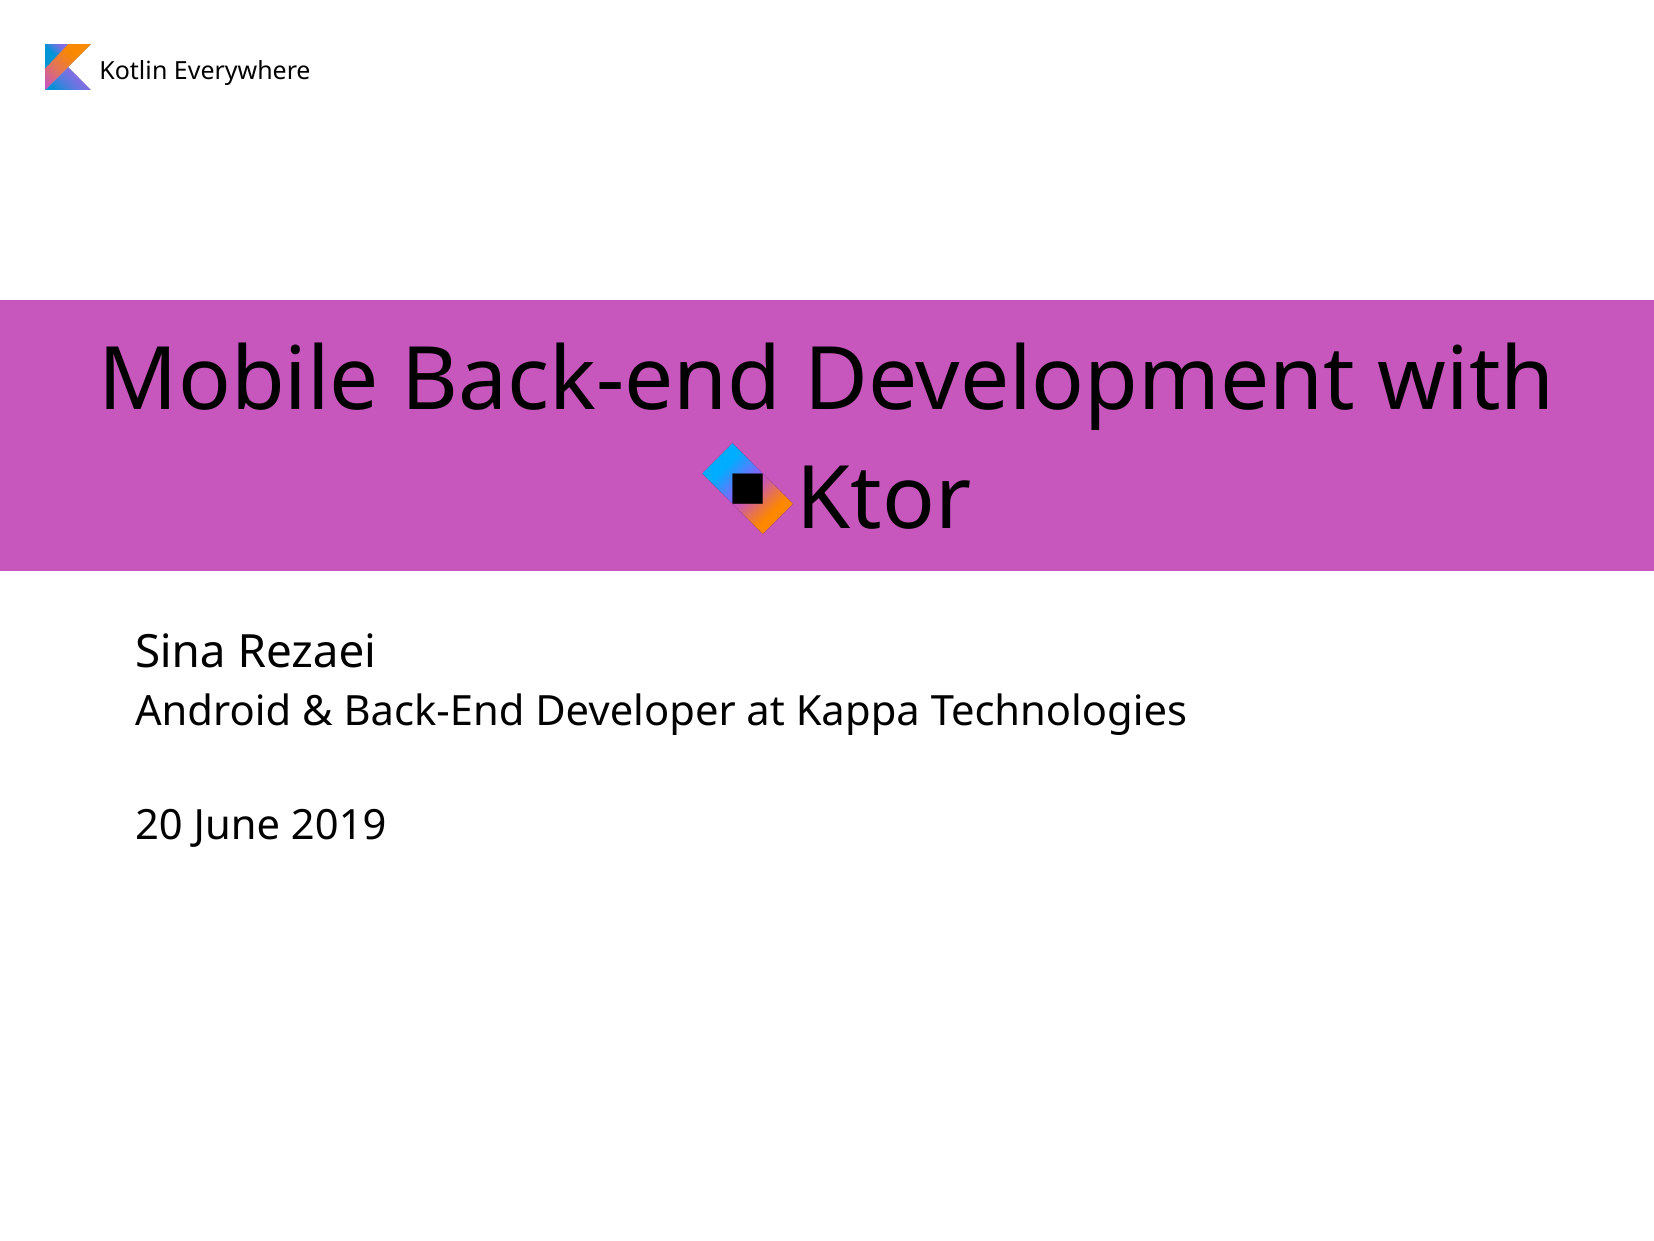

Kotlin Everywhere
Mobile Back-end Development with
 Ktor
# Sina Rezaei
Android & Back-End Developer at Kappa Technologies
20 June 2019